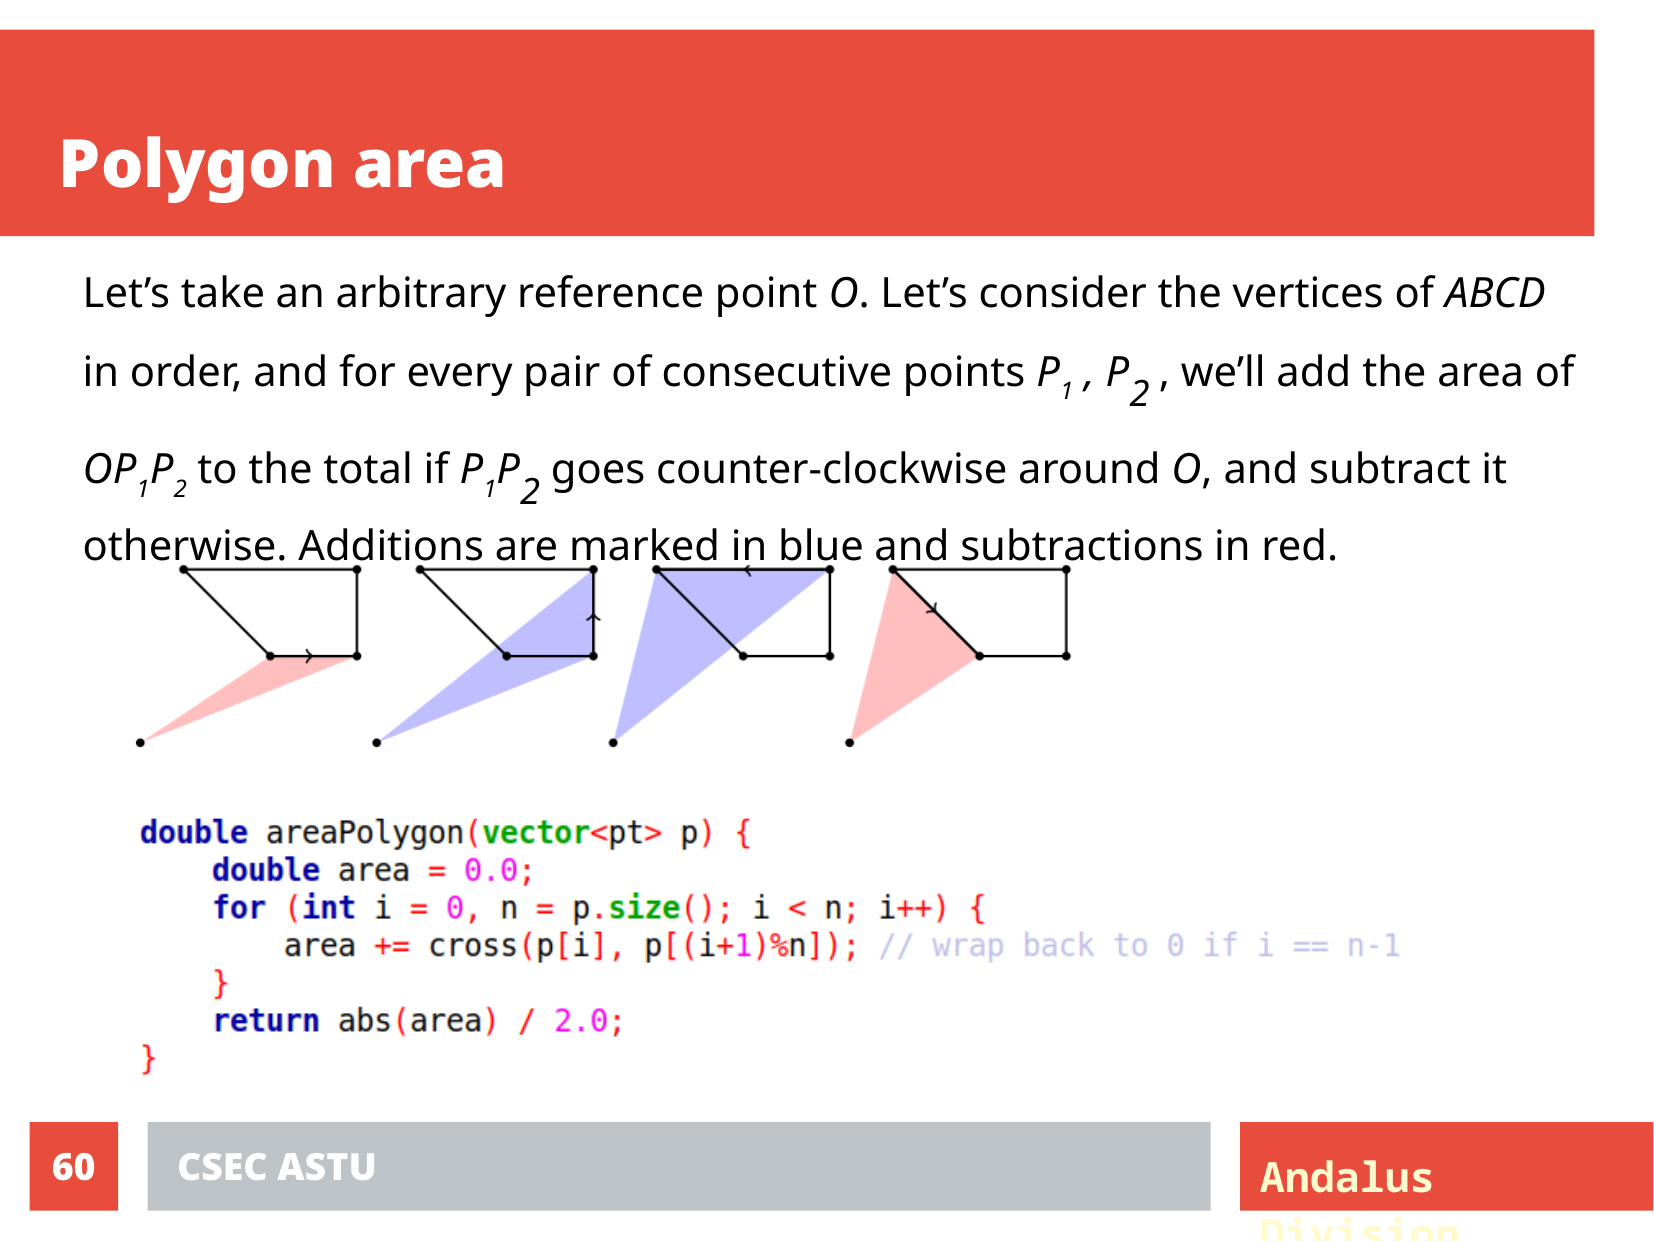

# Polygon area
Let’s take an arbitrary reference point O. Let’s consider the vertices of ABCD in order, and for every pair of consecutive points P1 , P2 , we’ll add the area of OP1P2 to the total if P1P2 goes counter-clockwise around O, and subtract it otherwise. Additions are marked in blue and subtractions in red.
60
CSEC ASTU
Andalus Division